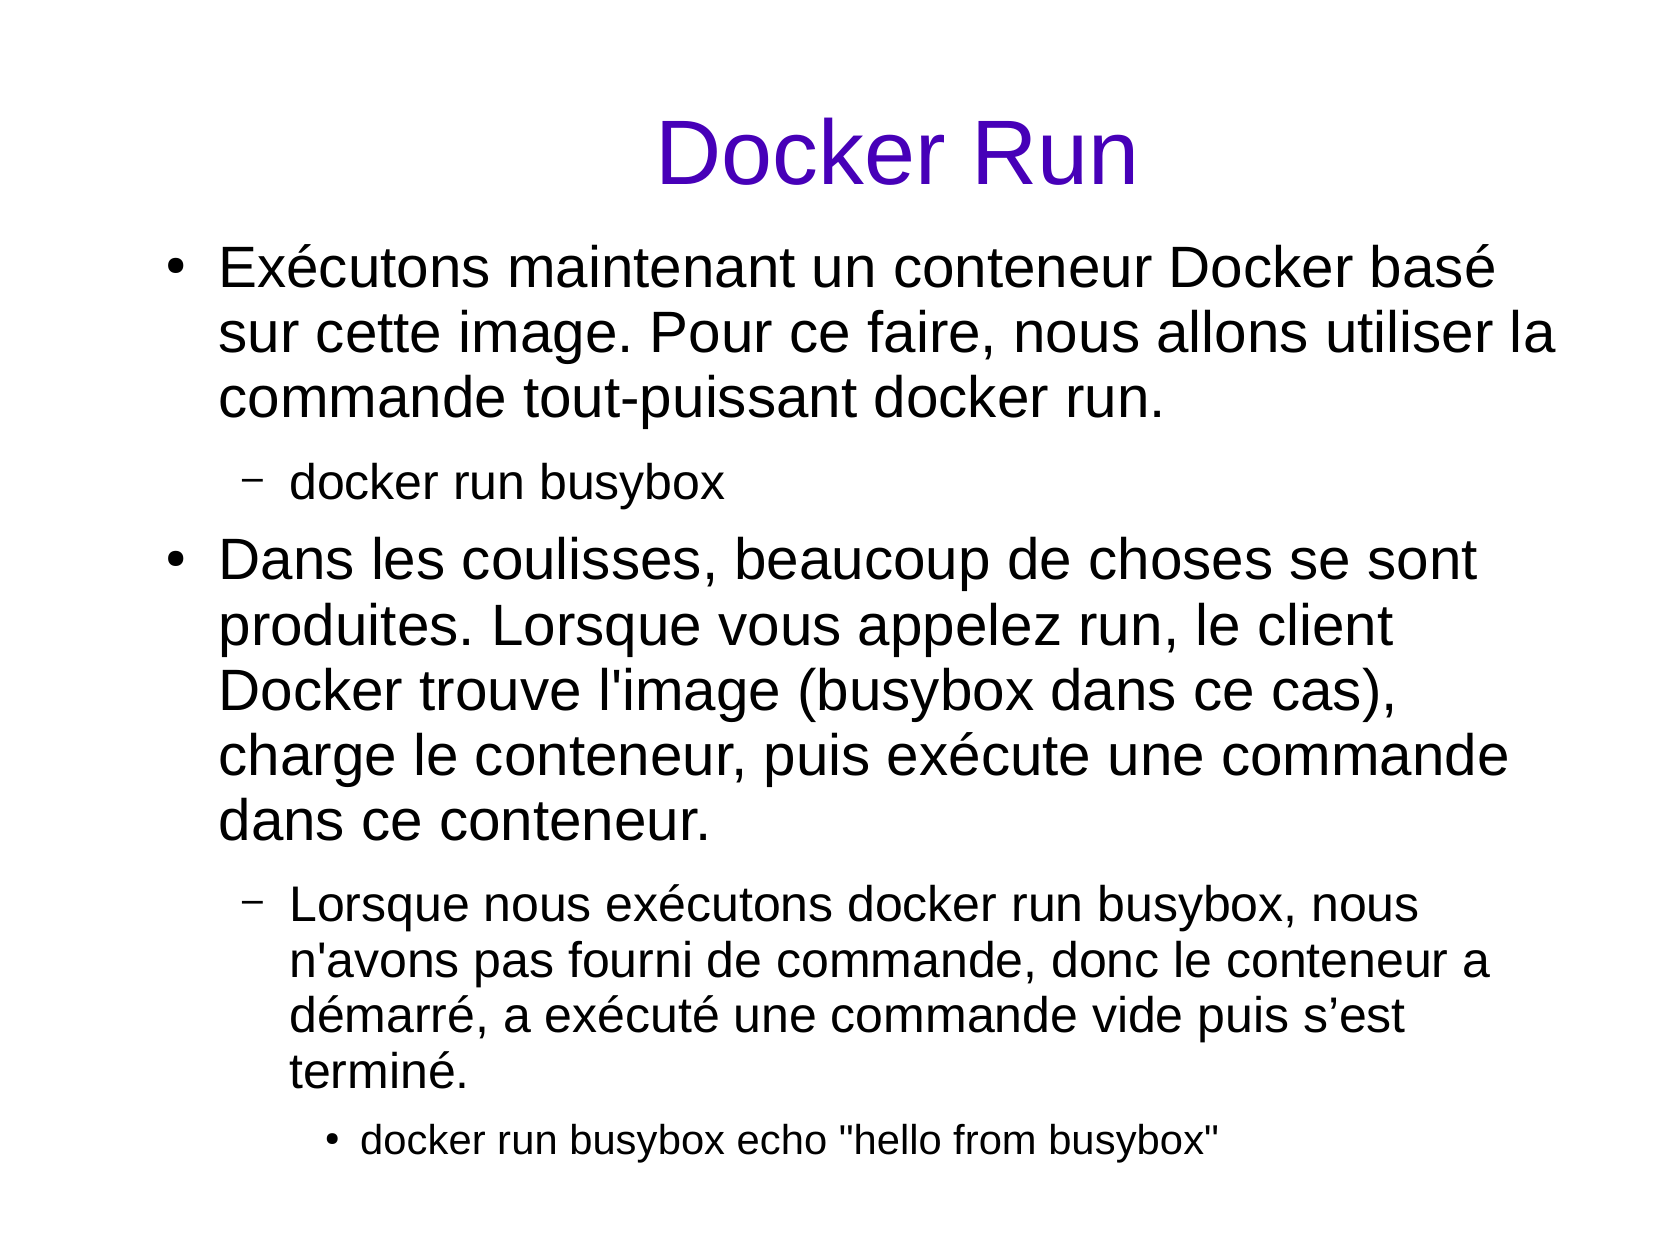

# Docker Run
Exécutons maintenant un conteneur Docker basé sur cette image. Pour ce faire, nous allons utiliser la commande tout-puissant docker run.
docker run busybox
Dans les coulisses, beaucoup de choses se sont produites. Lorsque vous appelez run, le client Docker trouve l'image (busybox dans ce cas), charge le conteneur, puis exécute une commande dans ce conteneur.
Lorsque nous exécutons docker run busybox, nous n'avons pas fourni de commande, donc le conteneur a démarré, a exécuté une commande vide puis s’est terminé.
docker run busybox echo "hello from busybox"